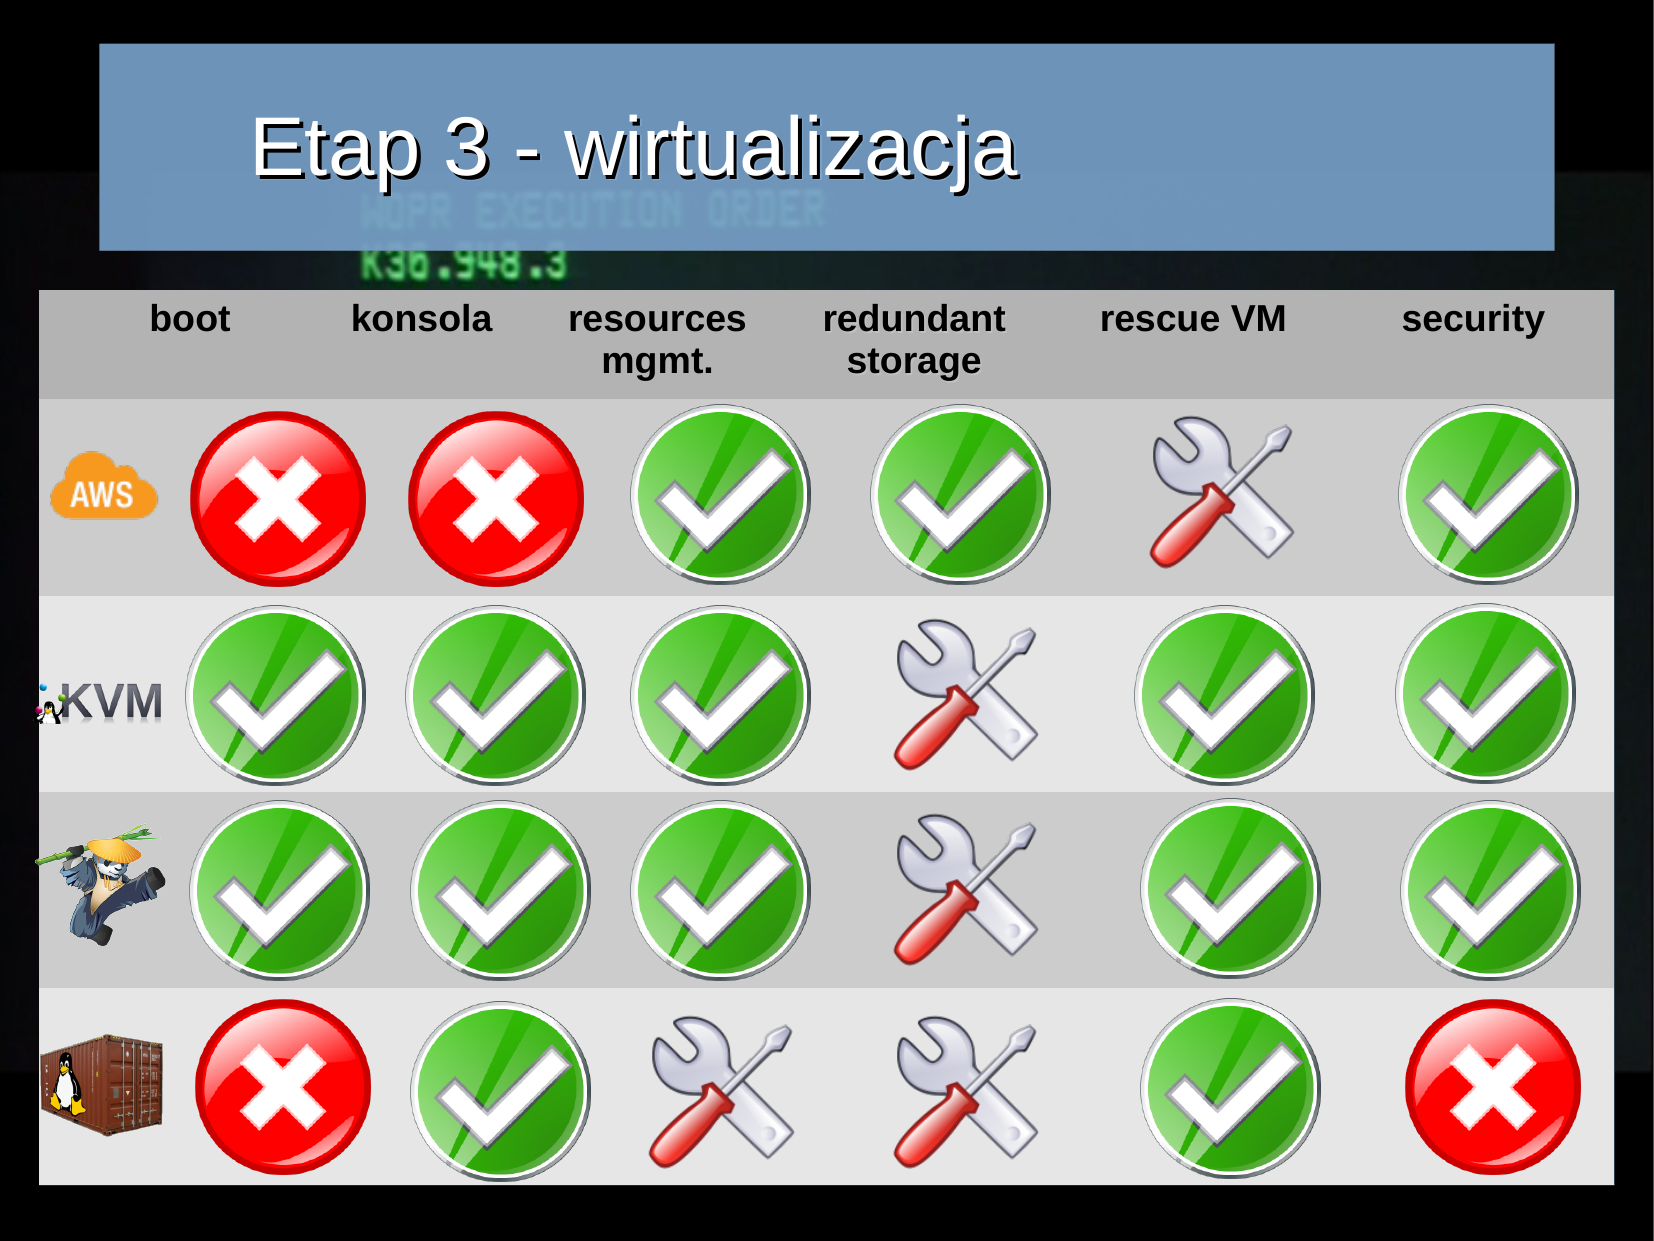

# Etap 3 - wirtualizacja
| | boot | konsola | resources mgmt. | redundant storage | rescue VM | security |
| --- | --- | --- | --- | --- | --- | --- |
| | | | | | | |
| | | | | | | |
| | | | | | | |
| | | | | | | |